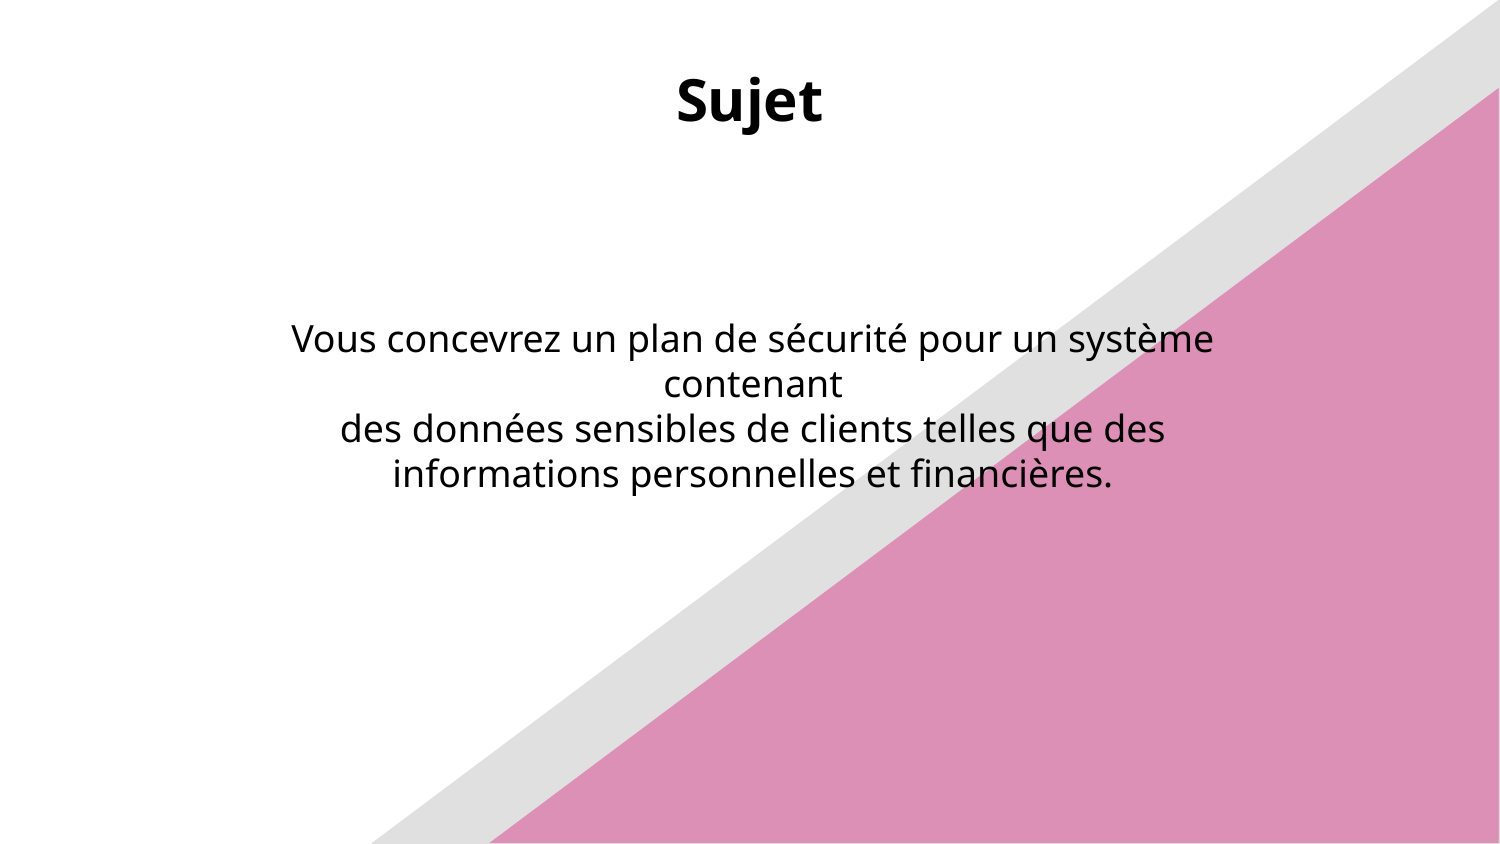

# Sujet
Vous concevrez un plan de sécurité pour un système contenant
des données sensibles de clients telles que des informations personnelles et financières.